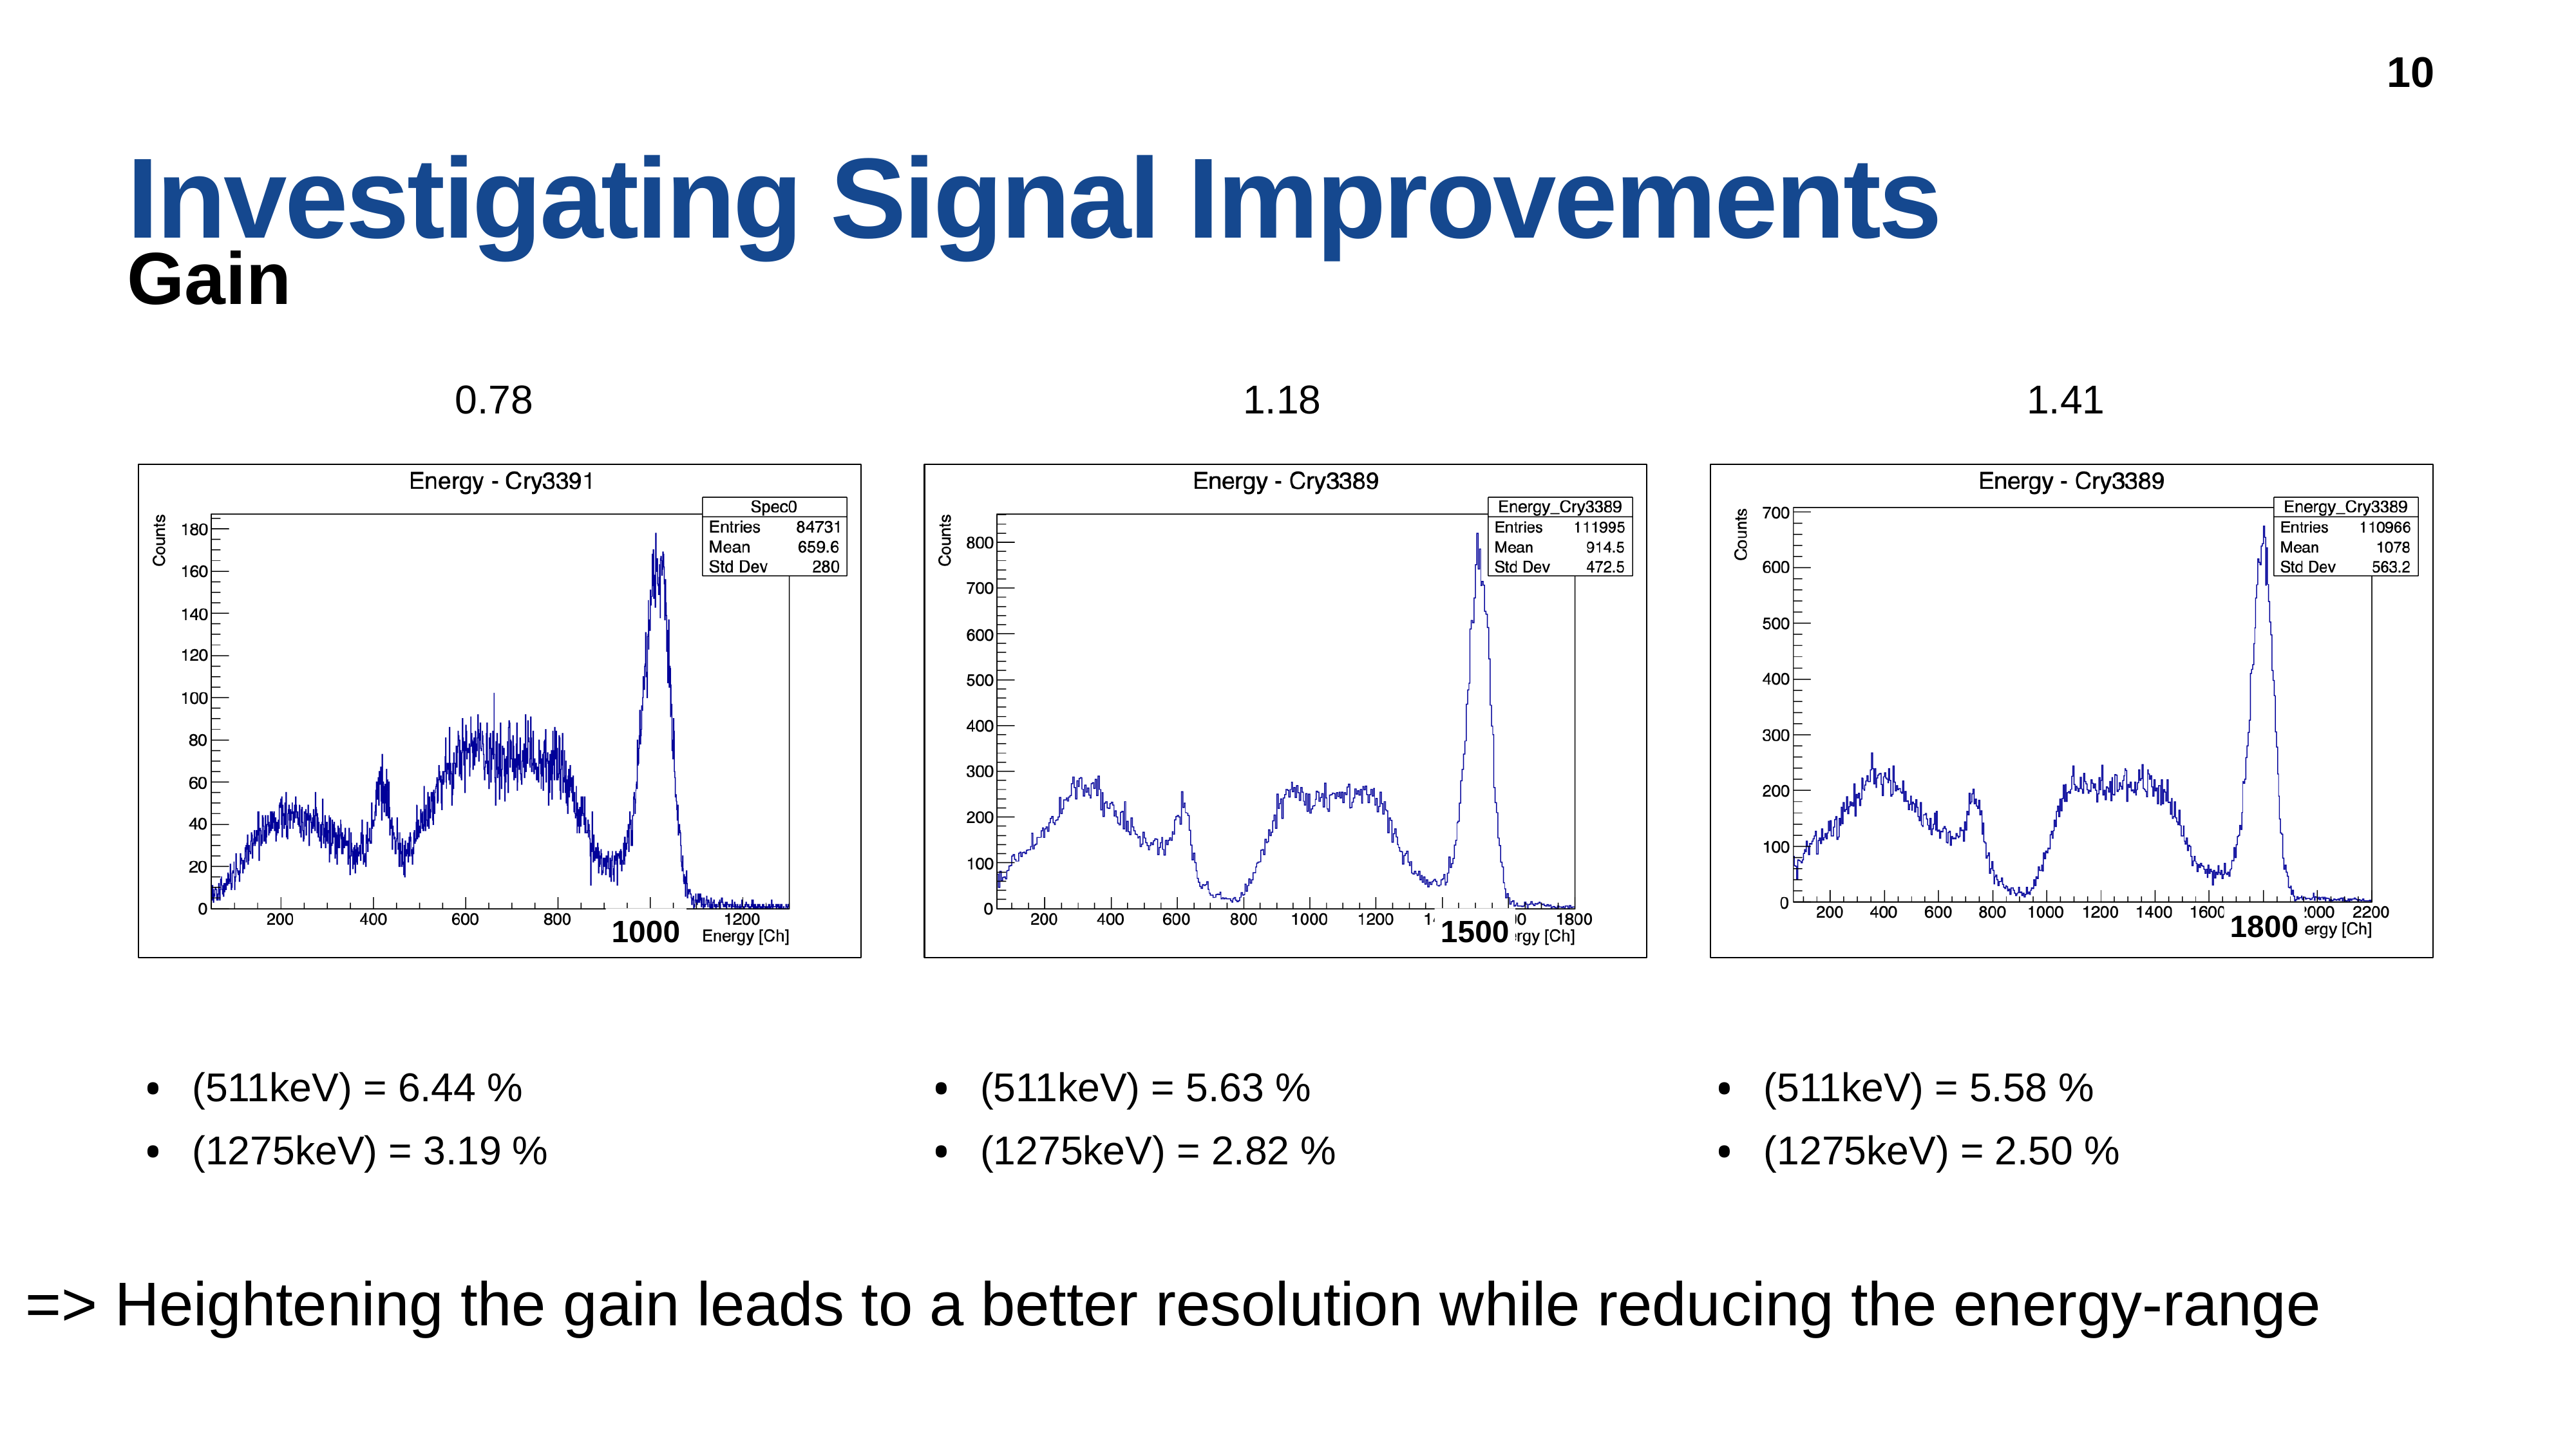

10
Investigating Signal Improvements
# Gain
0.78
1.18
1.41
1800
1000
1500
(511keV) = 6.44 %
(1275keV) = 3.19 %
(511keV) = 5.63 %
(1275keV) = 2.82 %
(511keV) = 5.58 %
(1275keV) = 2.50 %
=> Heightening the gain leads to a better resolution while reducing the energy-range